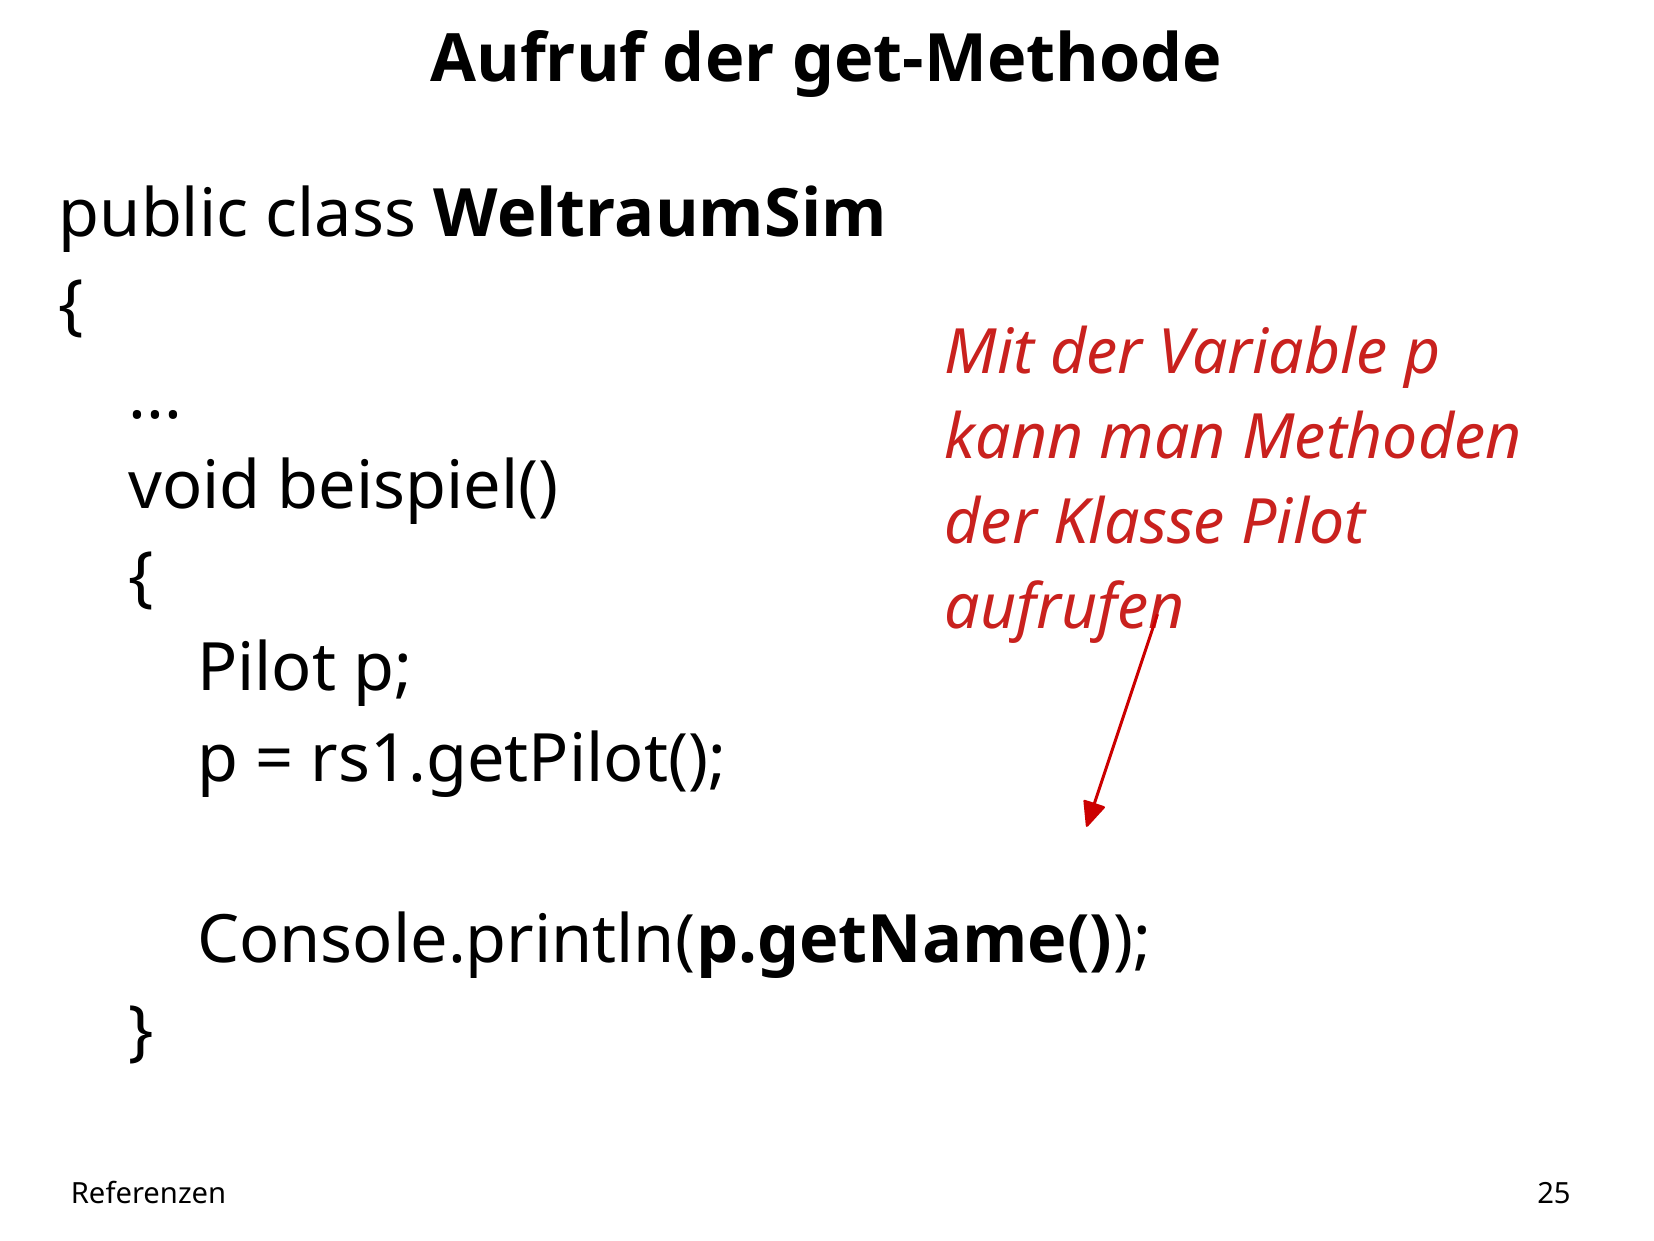

# Aufruf der get-Methode
public class WeltraumSim
{
 ...
 void beispiel()
 {
 Pilot p;
 p = rs1.getPilot();
 Console.println(p.getName());
 }
Mit der Variable p
kann man Methoden der Klasse Pilot
aufrufen
Referenzen
25